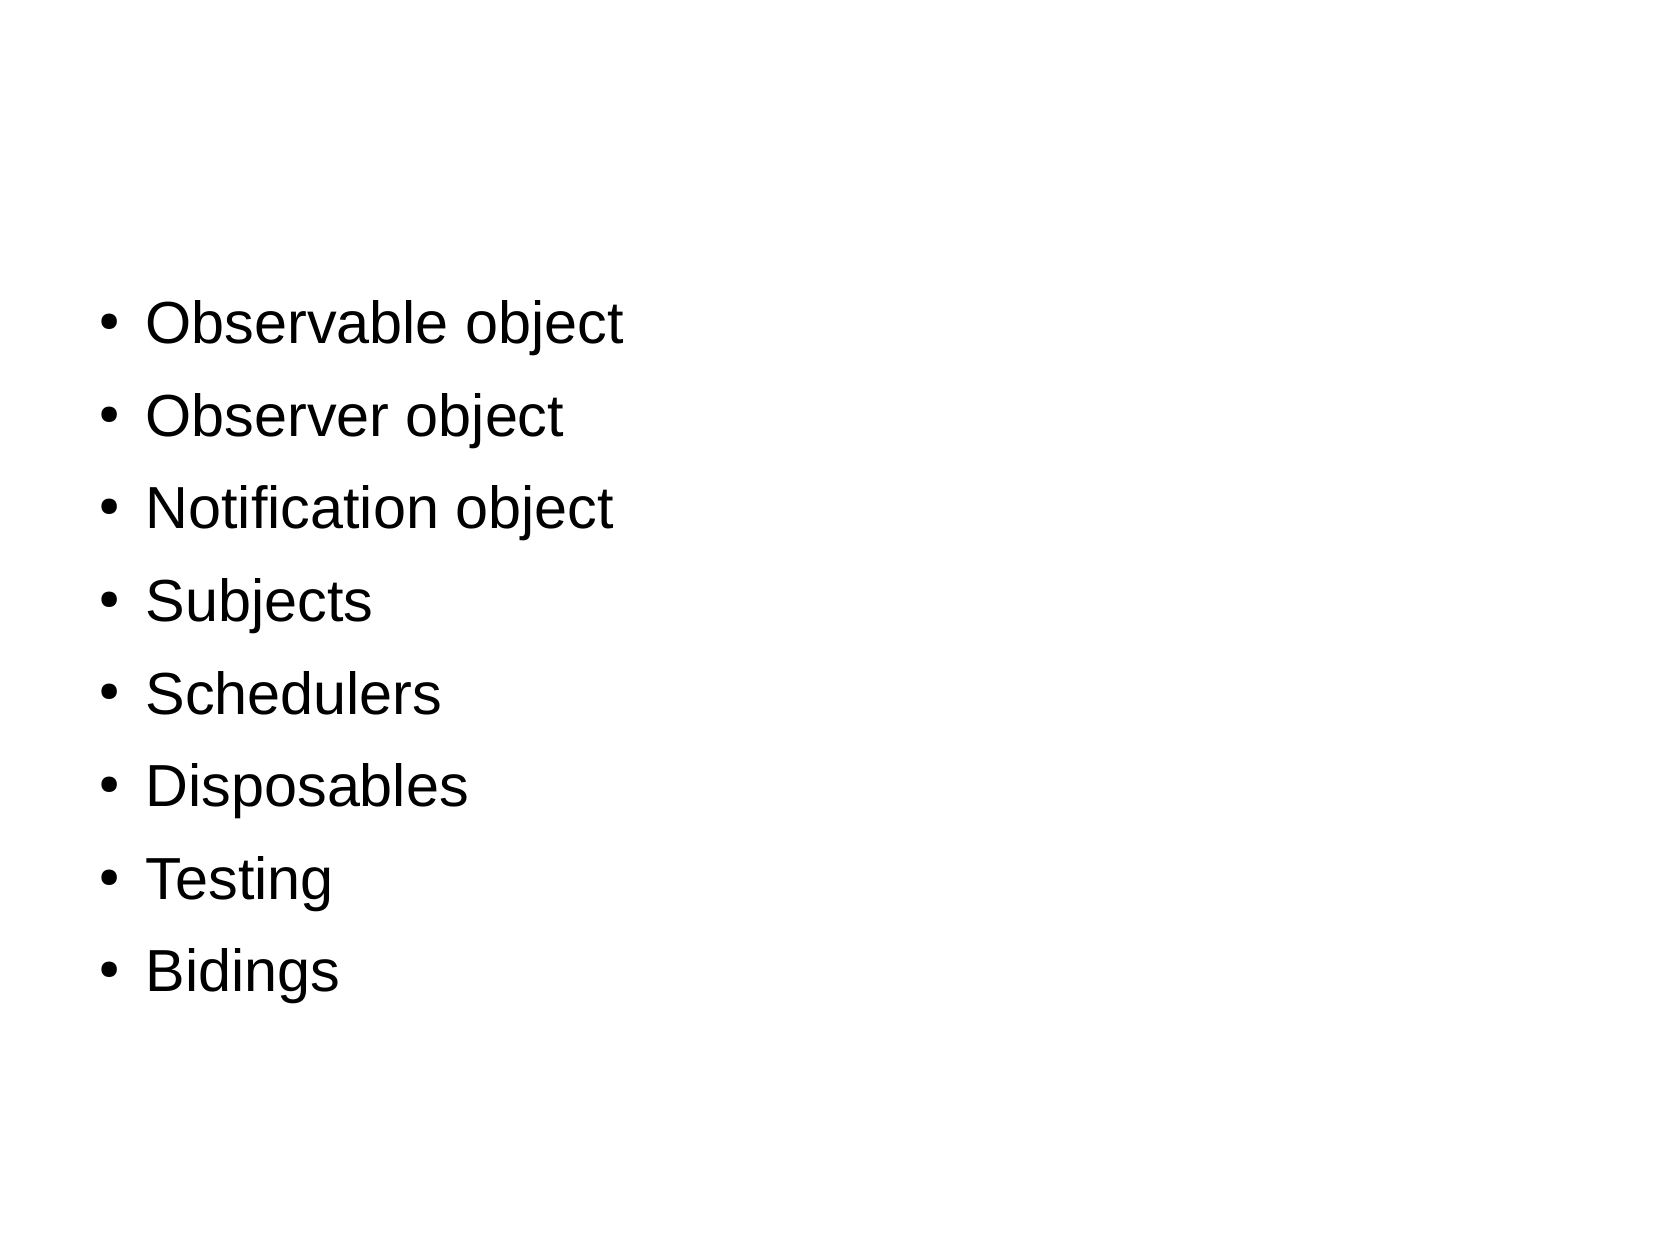

#
Observable object
Observer object
Notification object
Subjects
Schedulers
Disposables
Testing
Bidings